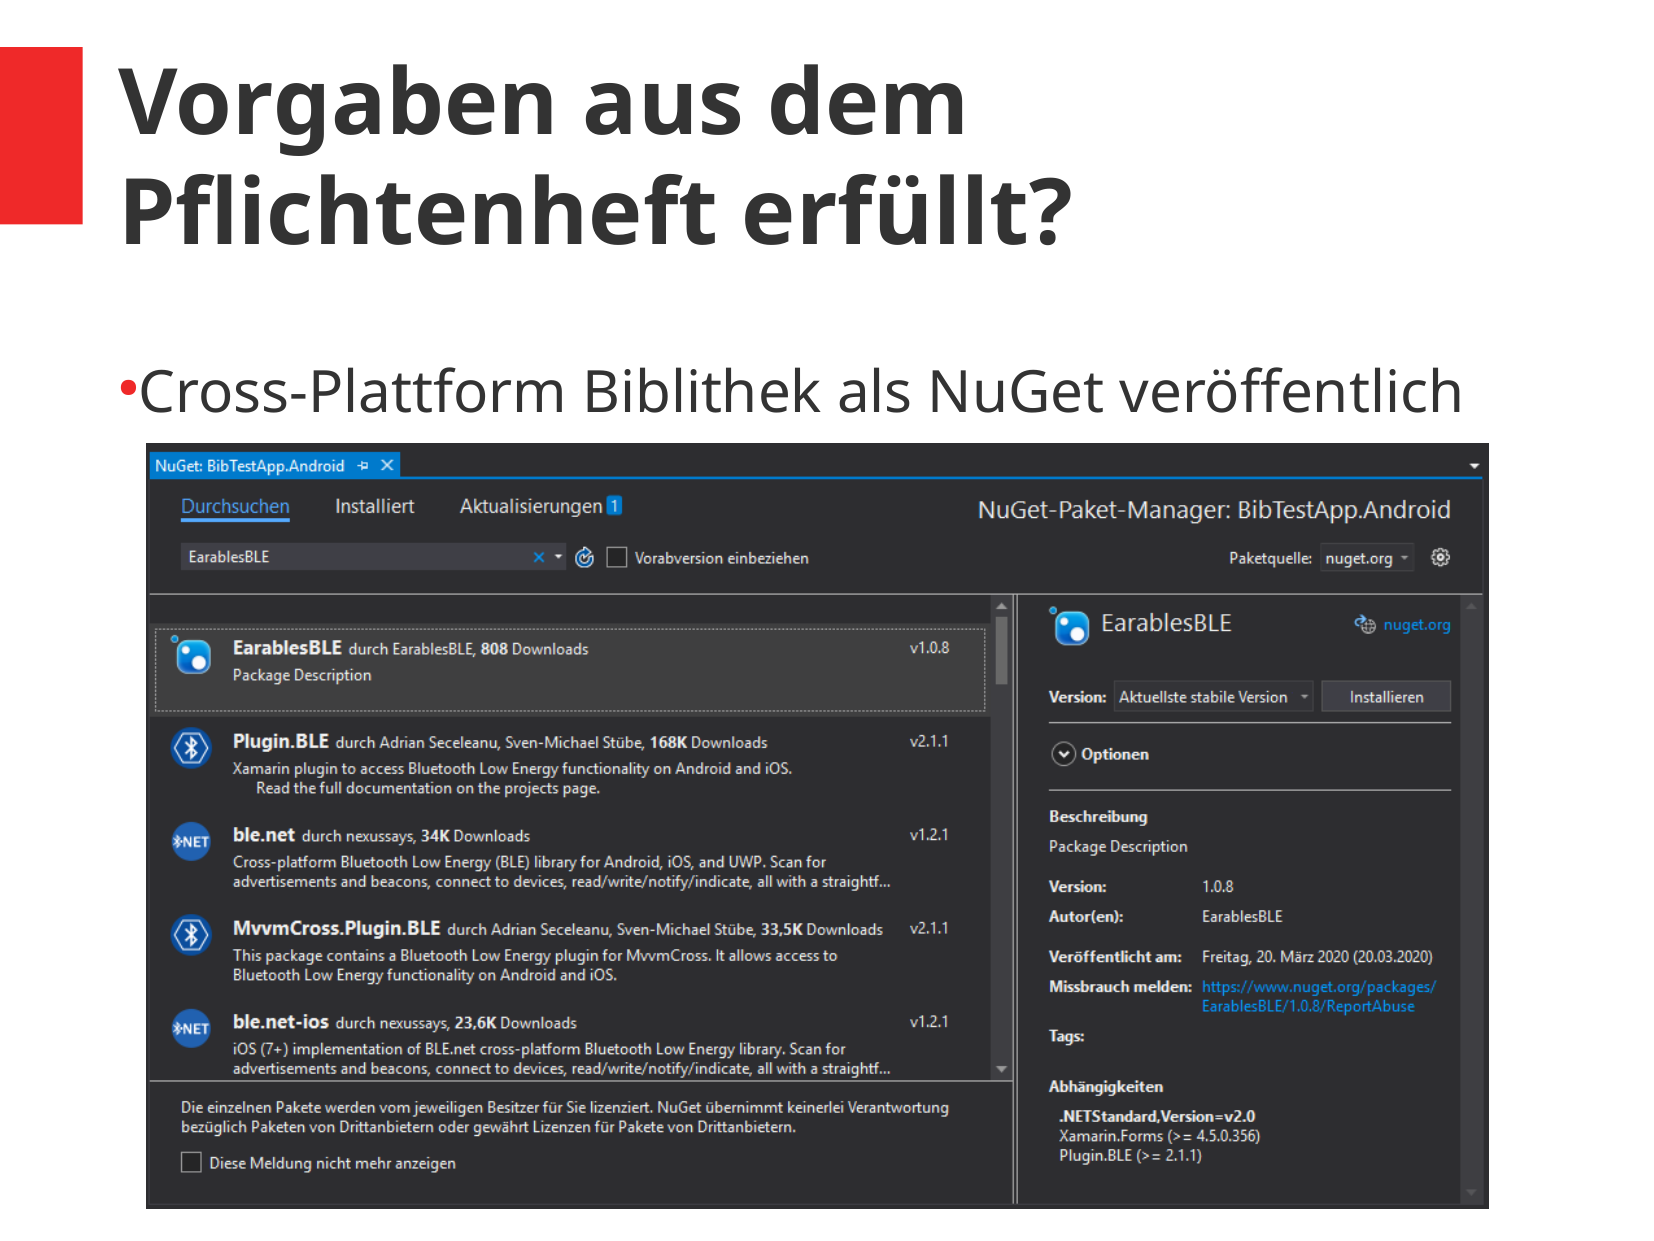

# Vorgaben aus dem Pflichtenheft erfüllt?
Cross-Plattform Biblithek als NuGet veröffentlich